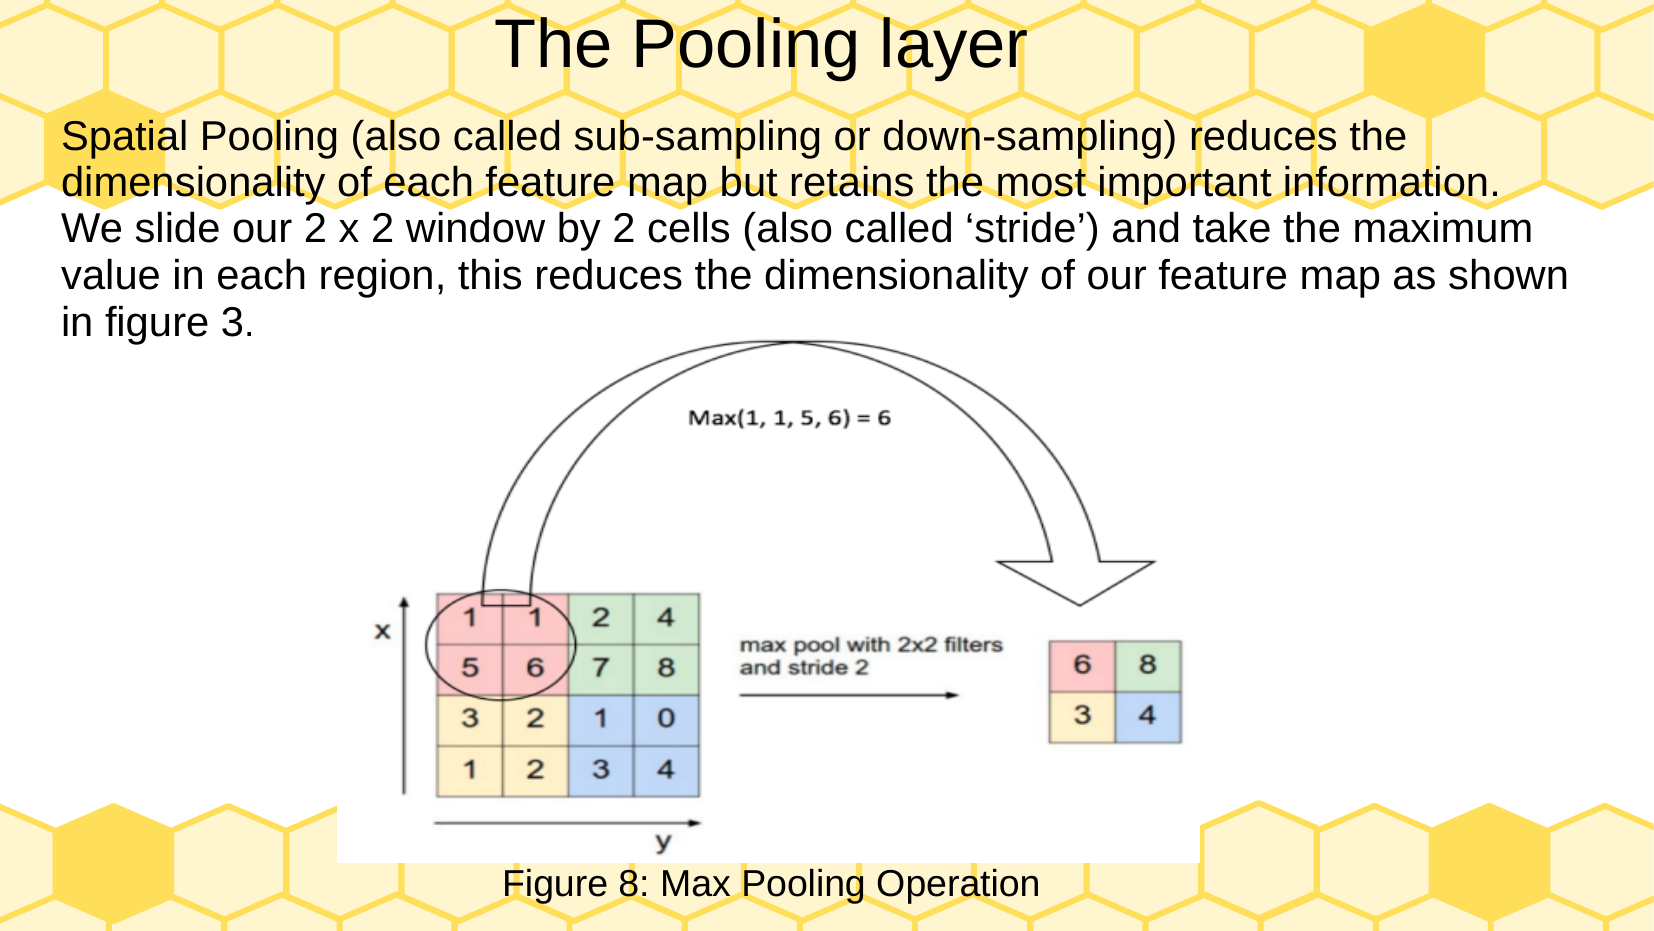

# The Pooling layer
Spatial Pooling (also called sub-sampling or down-sampling) reduces the dimensionality of each feature map but retains the most important information.
We slide our 2 x 2 window by 2 cells (also called ‘stride’) and take the maximum value in each region, this reduces the dimensionality of our feature map as shown in figure 3.
Figure 8: Max Pooling Operation